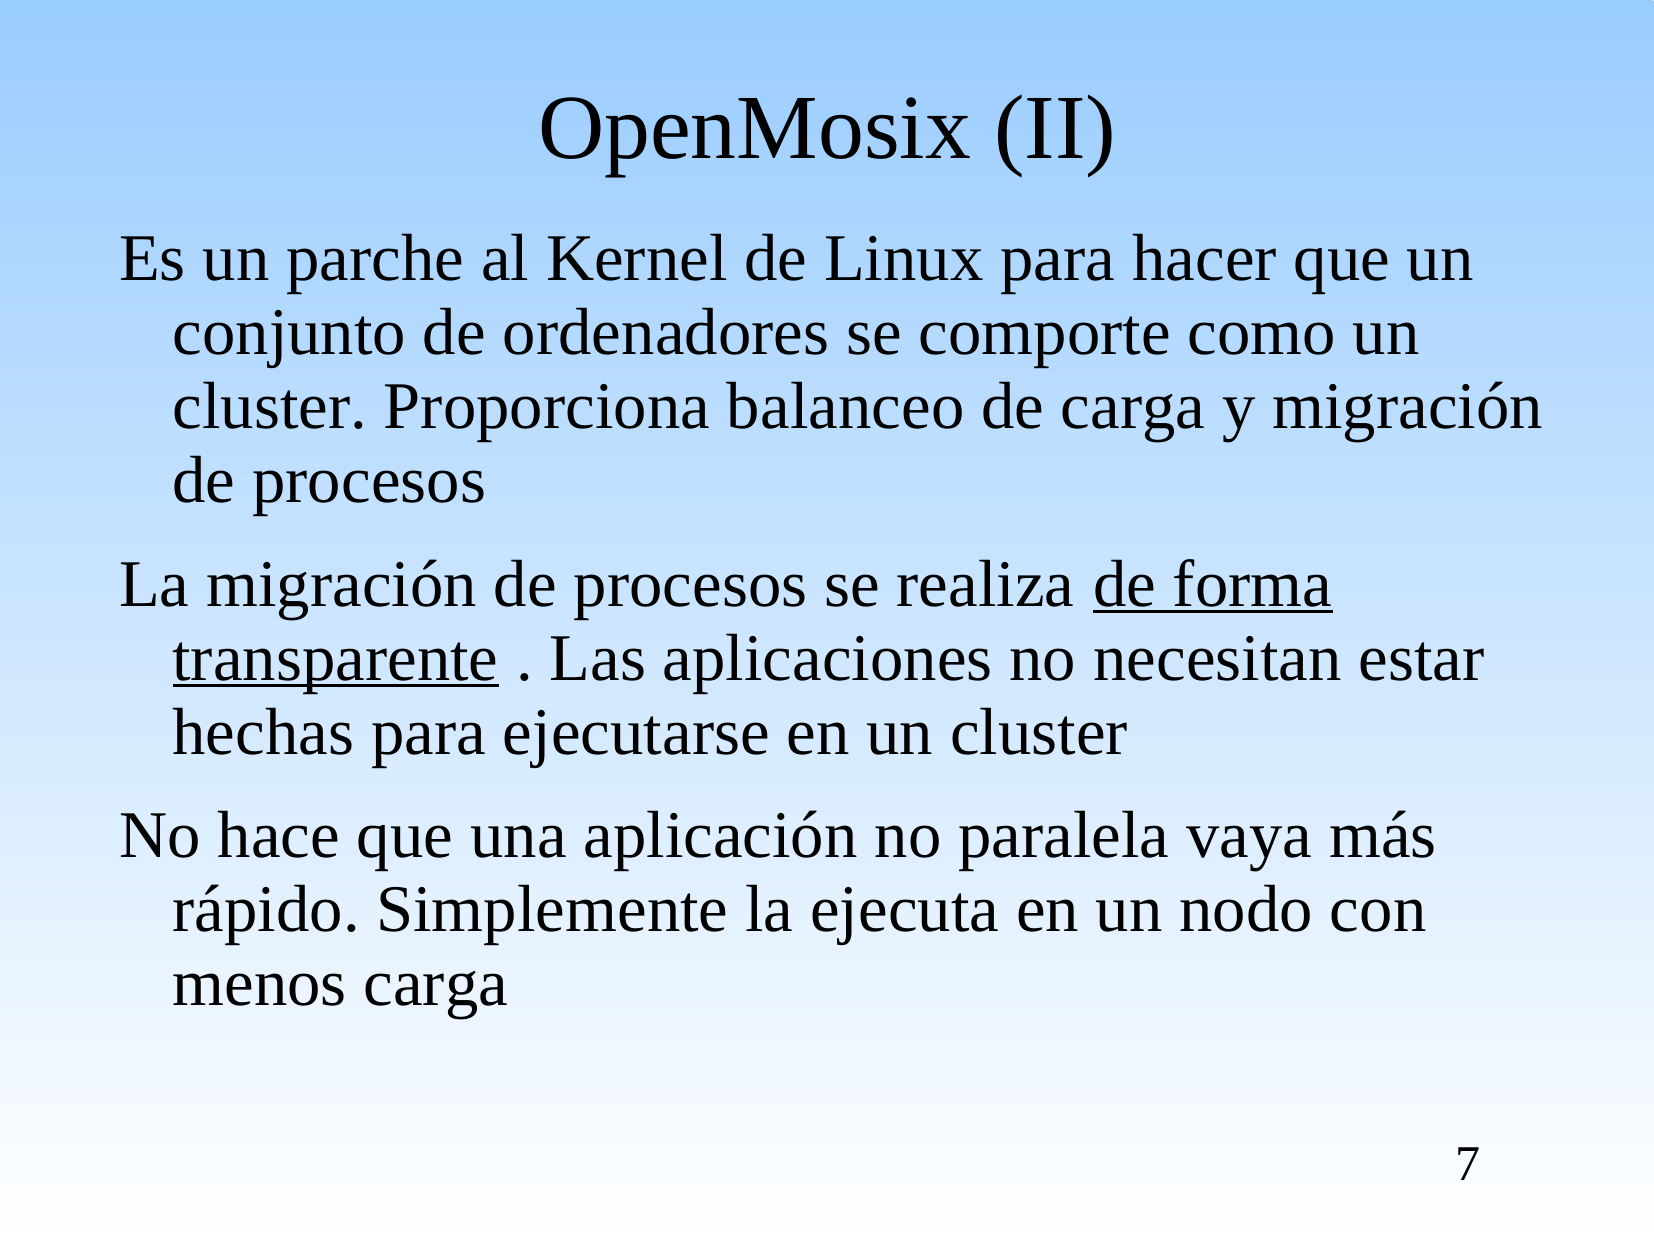

# OpenMosix (II)
Es un parche al Kernel de Linux para hacer que un conjunto de ordenadores se comporte como un cluster. Proporciona balanceo de carga y migración de procesos
La migración de procesos se realiza de forma transparente . Las aplicaciones no necesitan estar hechas para ejecutarse en un cluster
No hace que una aplicación no paralela vaya más rápido. Simplemente la ejecuta en un nodo con menos carga